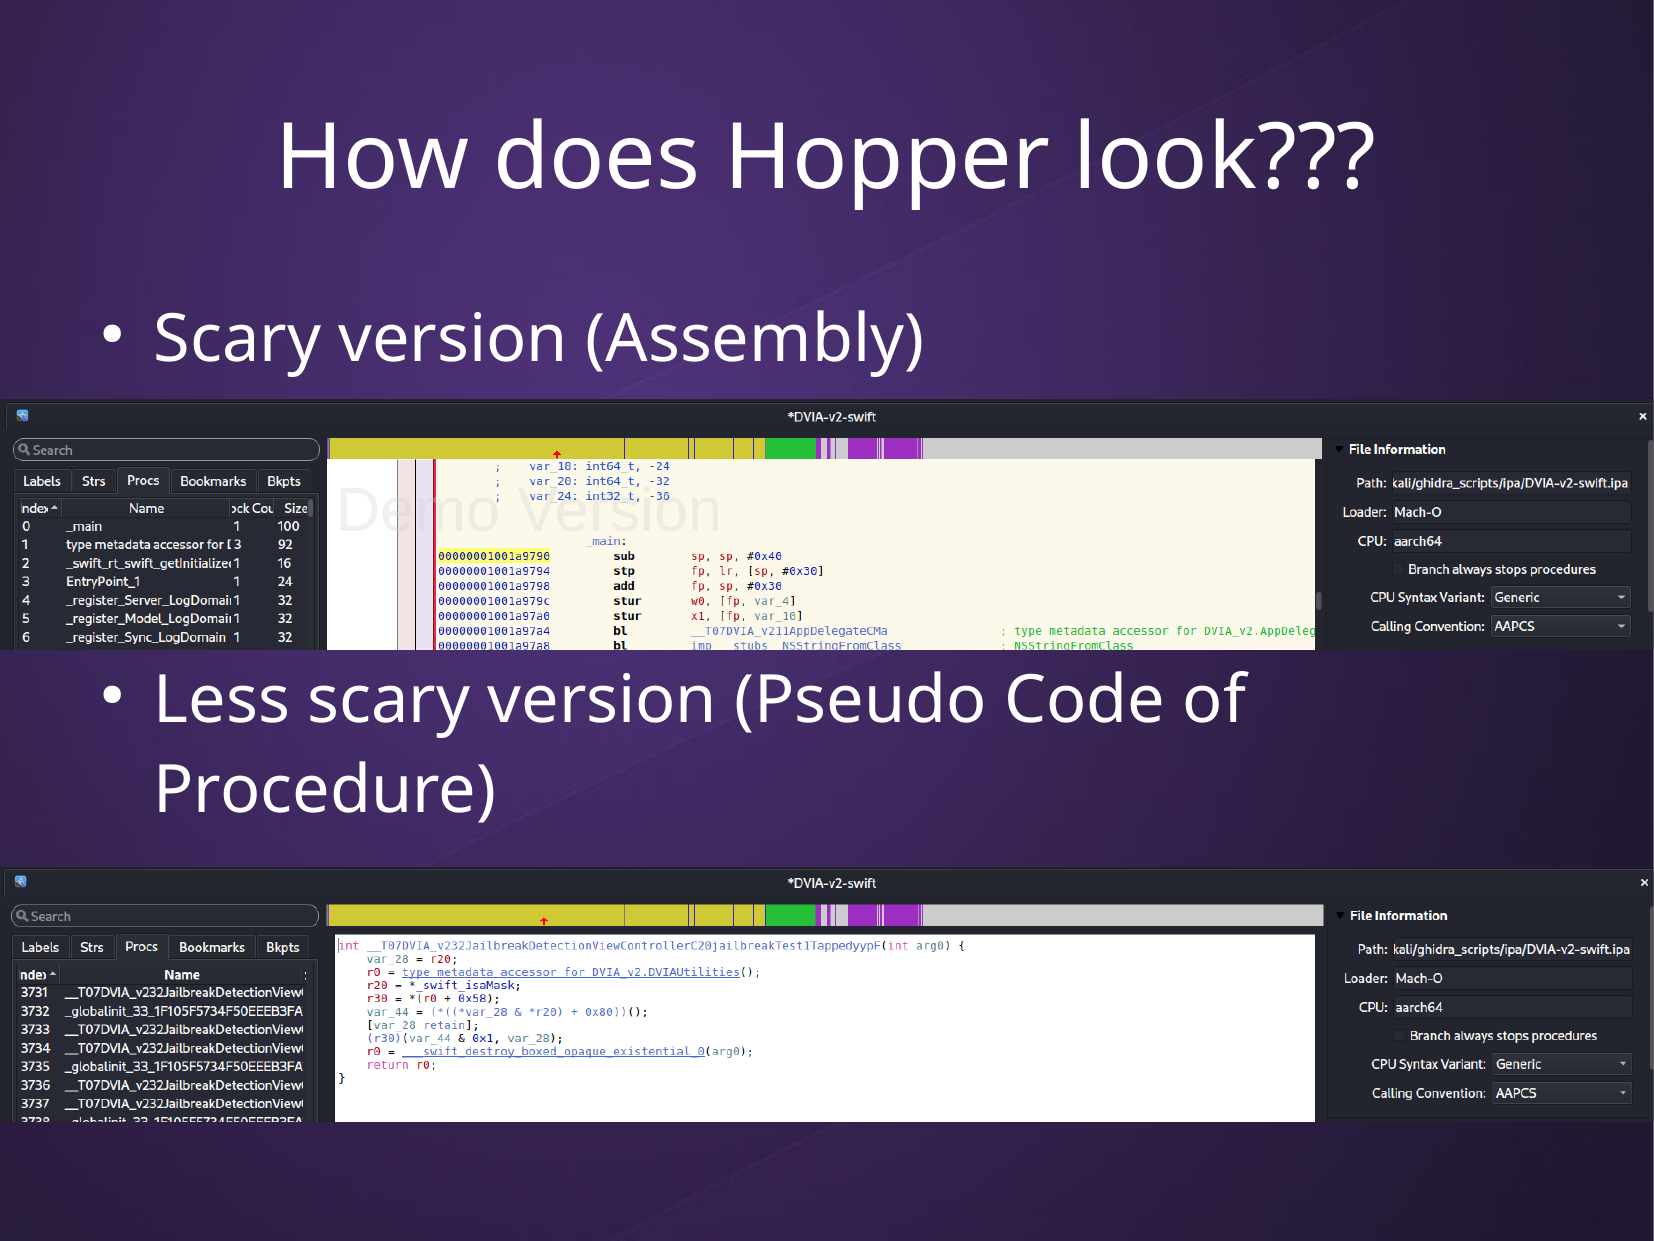

# How does Hopper look???
Scary version (Assembly)
Less scary version (Pseudo Code of Procedure)